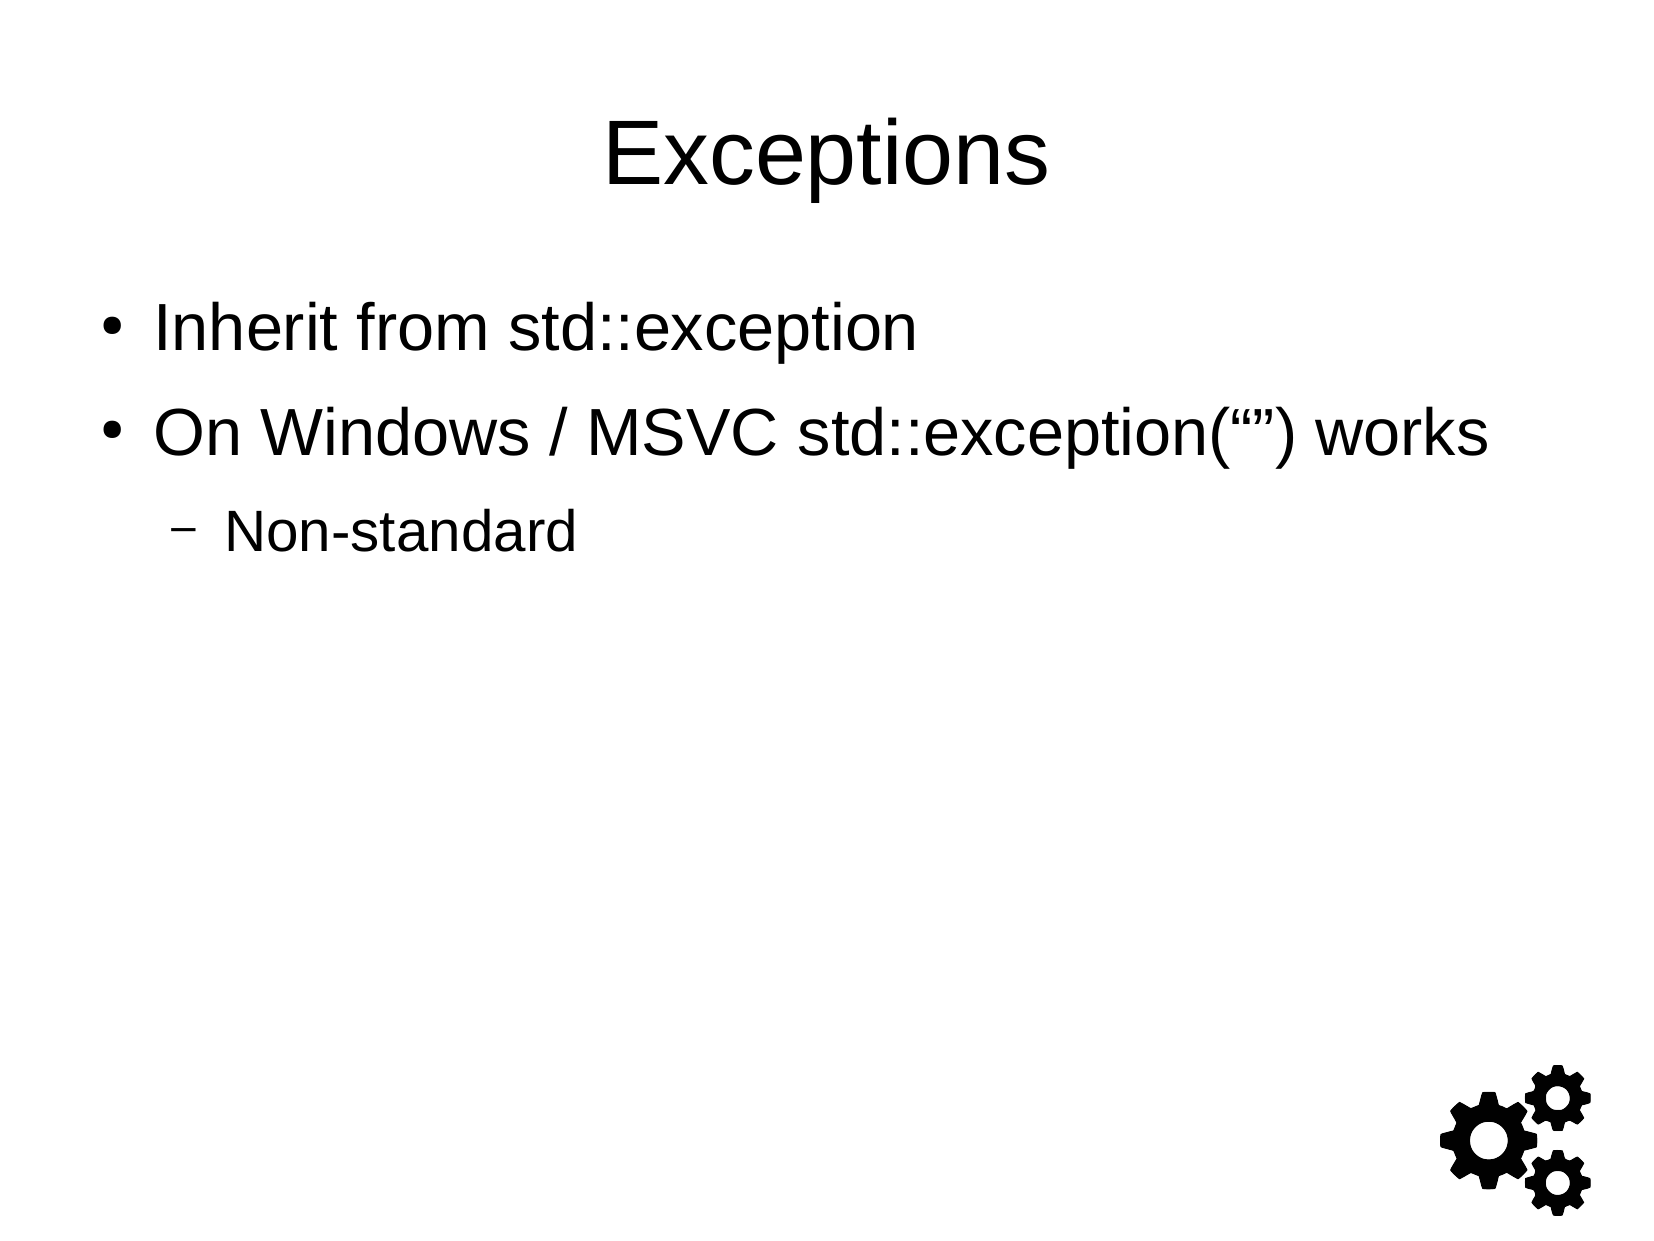

# Exceptions
Inherit from std::exception
On Windows / MSVC std::exception(“”) works
Non-standard